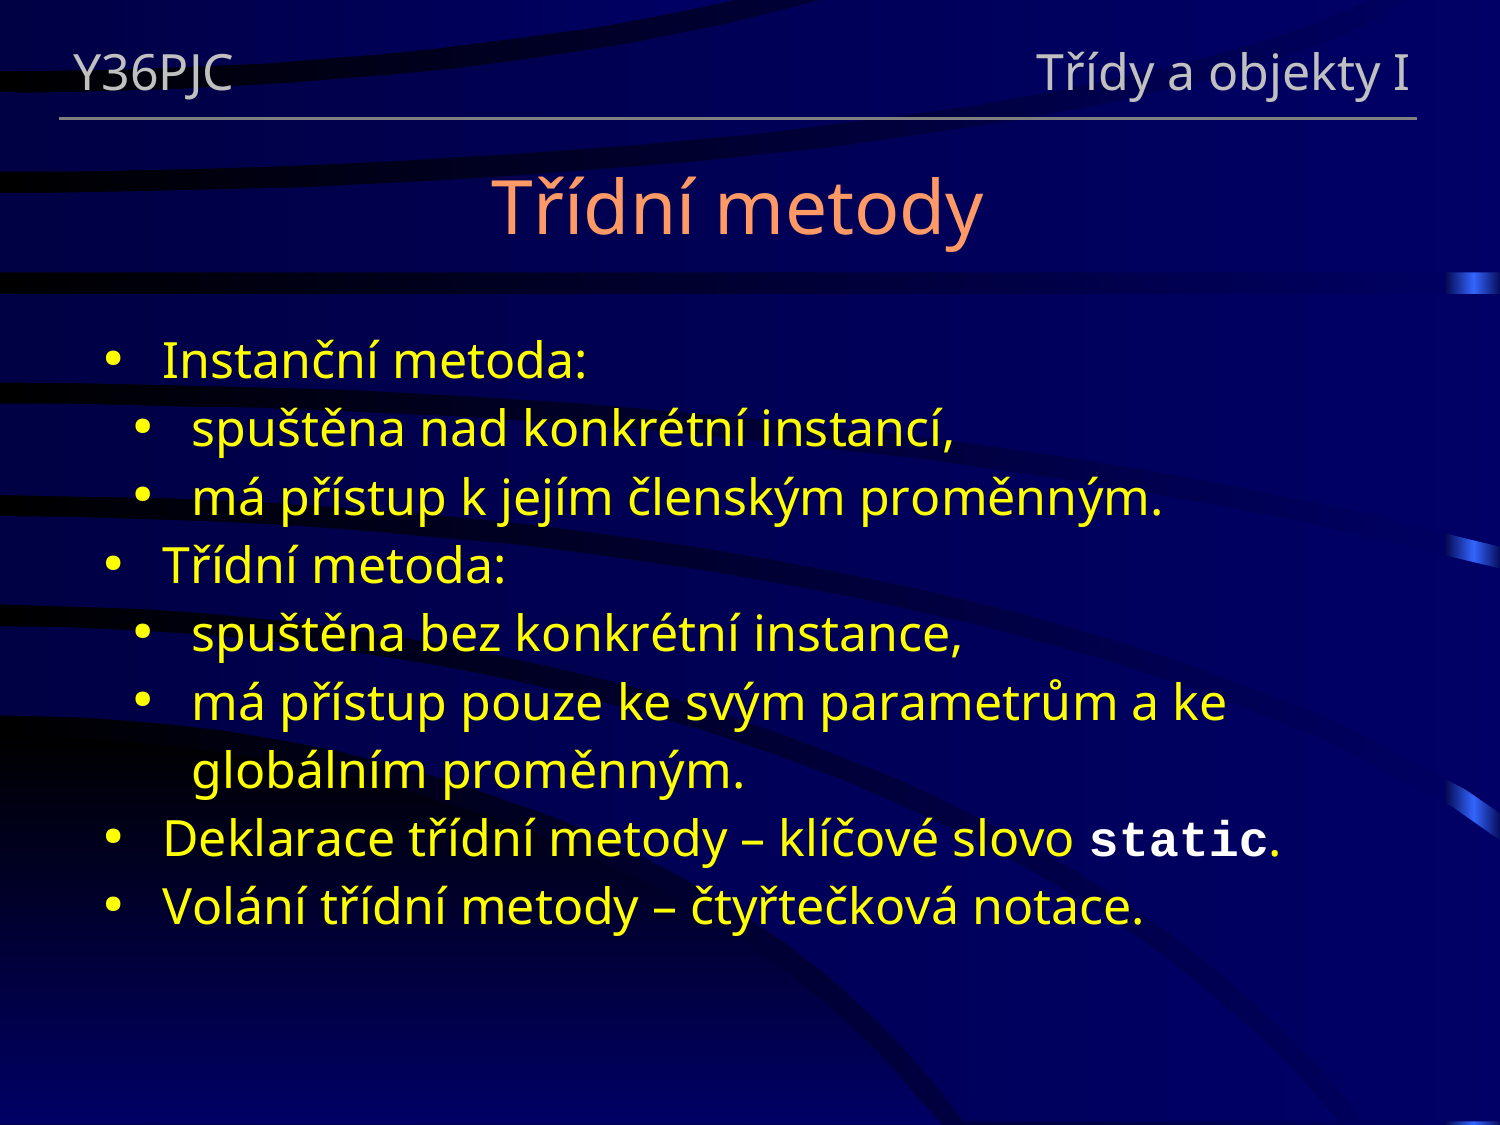

Y36PJC
Třídy a objekty I
Třídní metody
Instanční metoda:
spuštěna nad konkrétní instancí,
má přístup k jejím členským proměnným.
Třídní metoda:
spuštěna bez konkrétní instance,
má přístup pouze ke svým parametrům a ke globálním proměnným.
Deklarace třídní metody – klíčové slovo static.
Volání třídní metody – čtyřtečková notace.